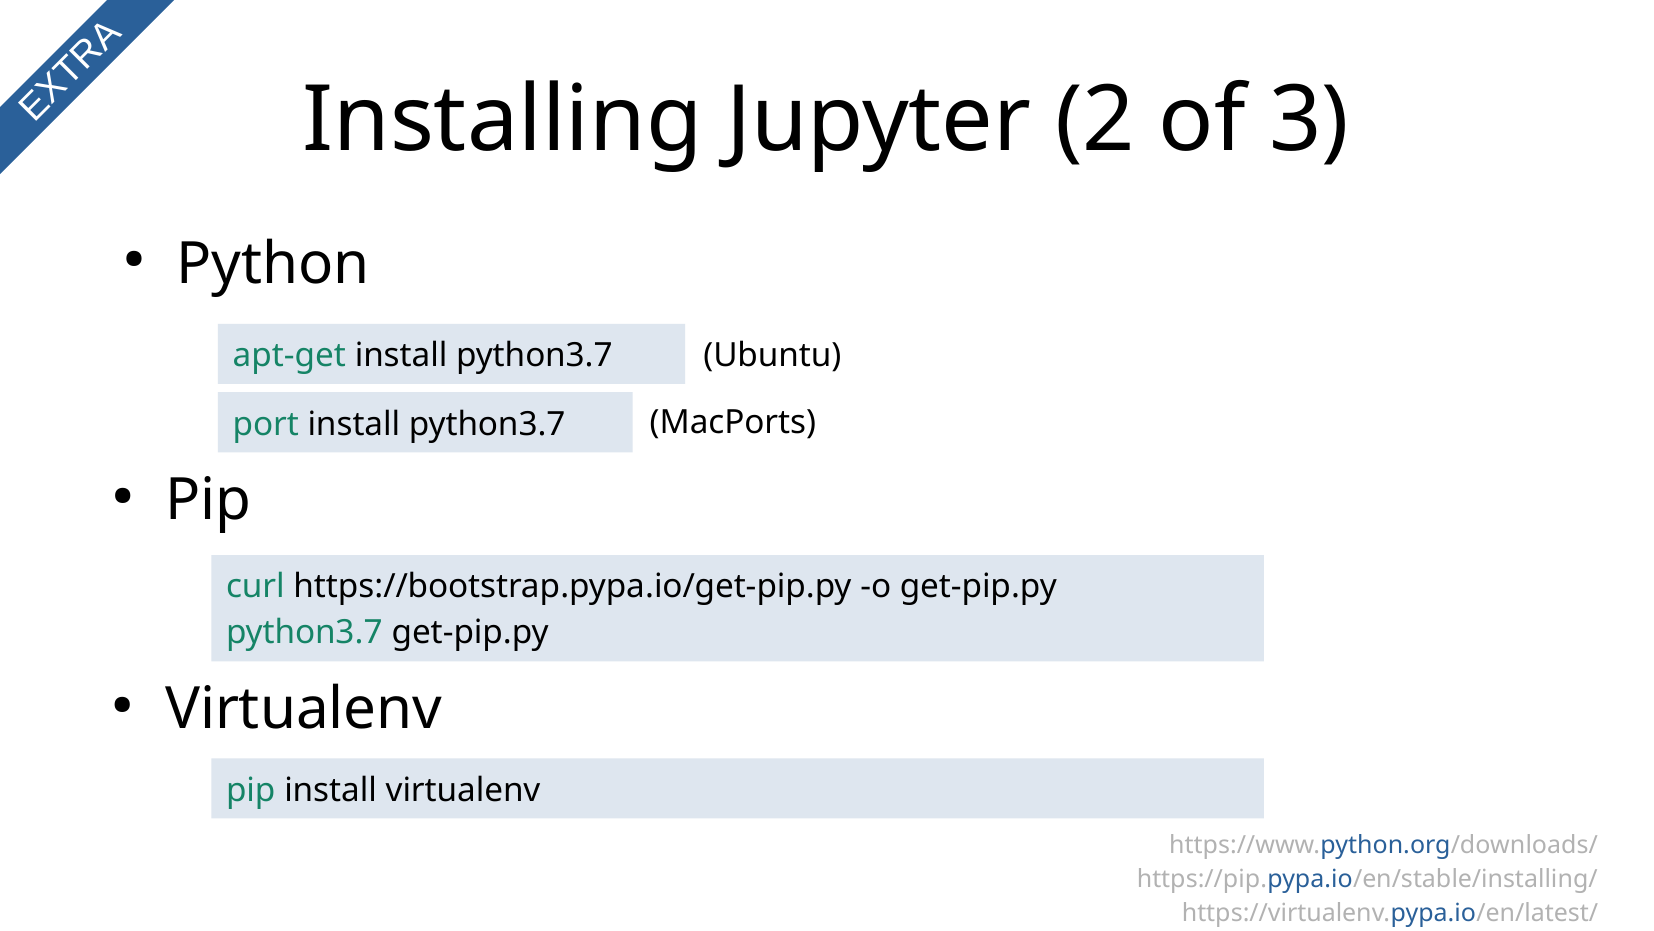

EXTRA
# Installing Jupyter (2 of 3)
Python
apt-get install python3.7
(Ubuntu)
port install python3.7
(MacPorts)
Pip
curl https://bootstrap.pypa.io/get-pip.py -o get-pip.py
python3.7 get-pip.py
Virtualenv
pip install virtualenv
https://www.python.org/downloads/
https://pip.pypa.io/en/stable/installing/
https://virtualenv.pypa.io/en/latest/